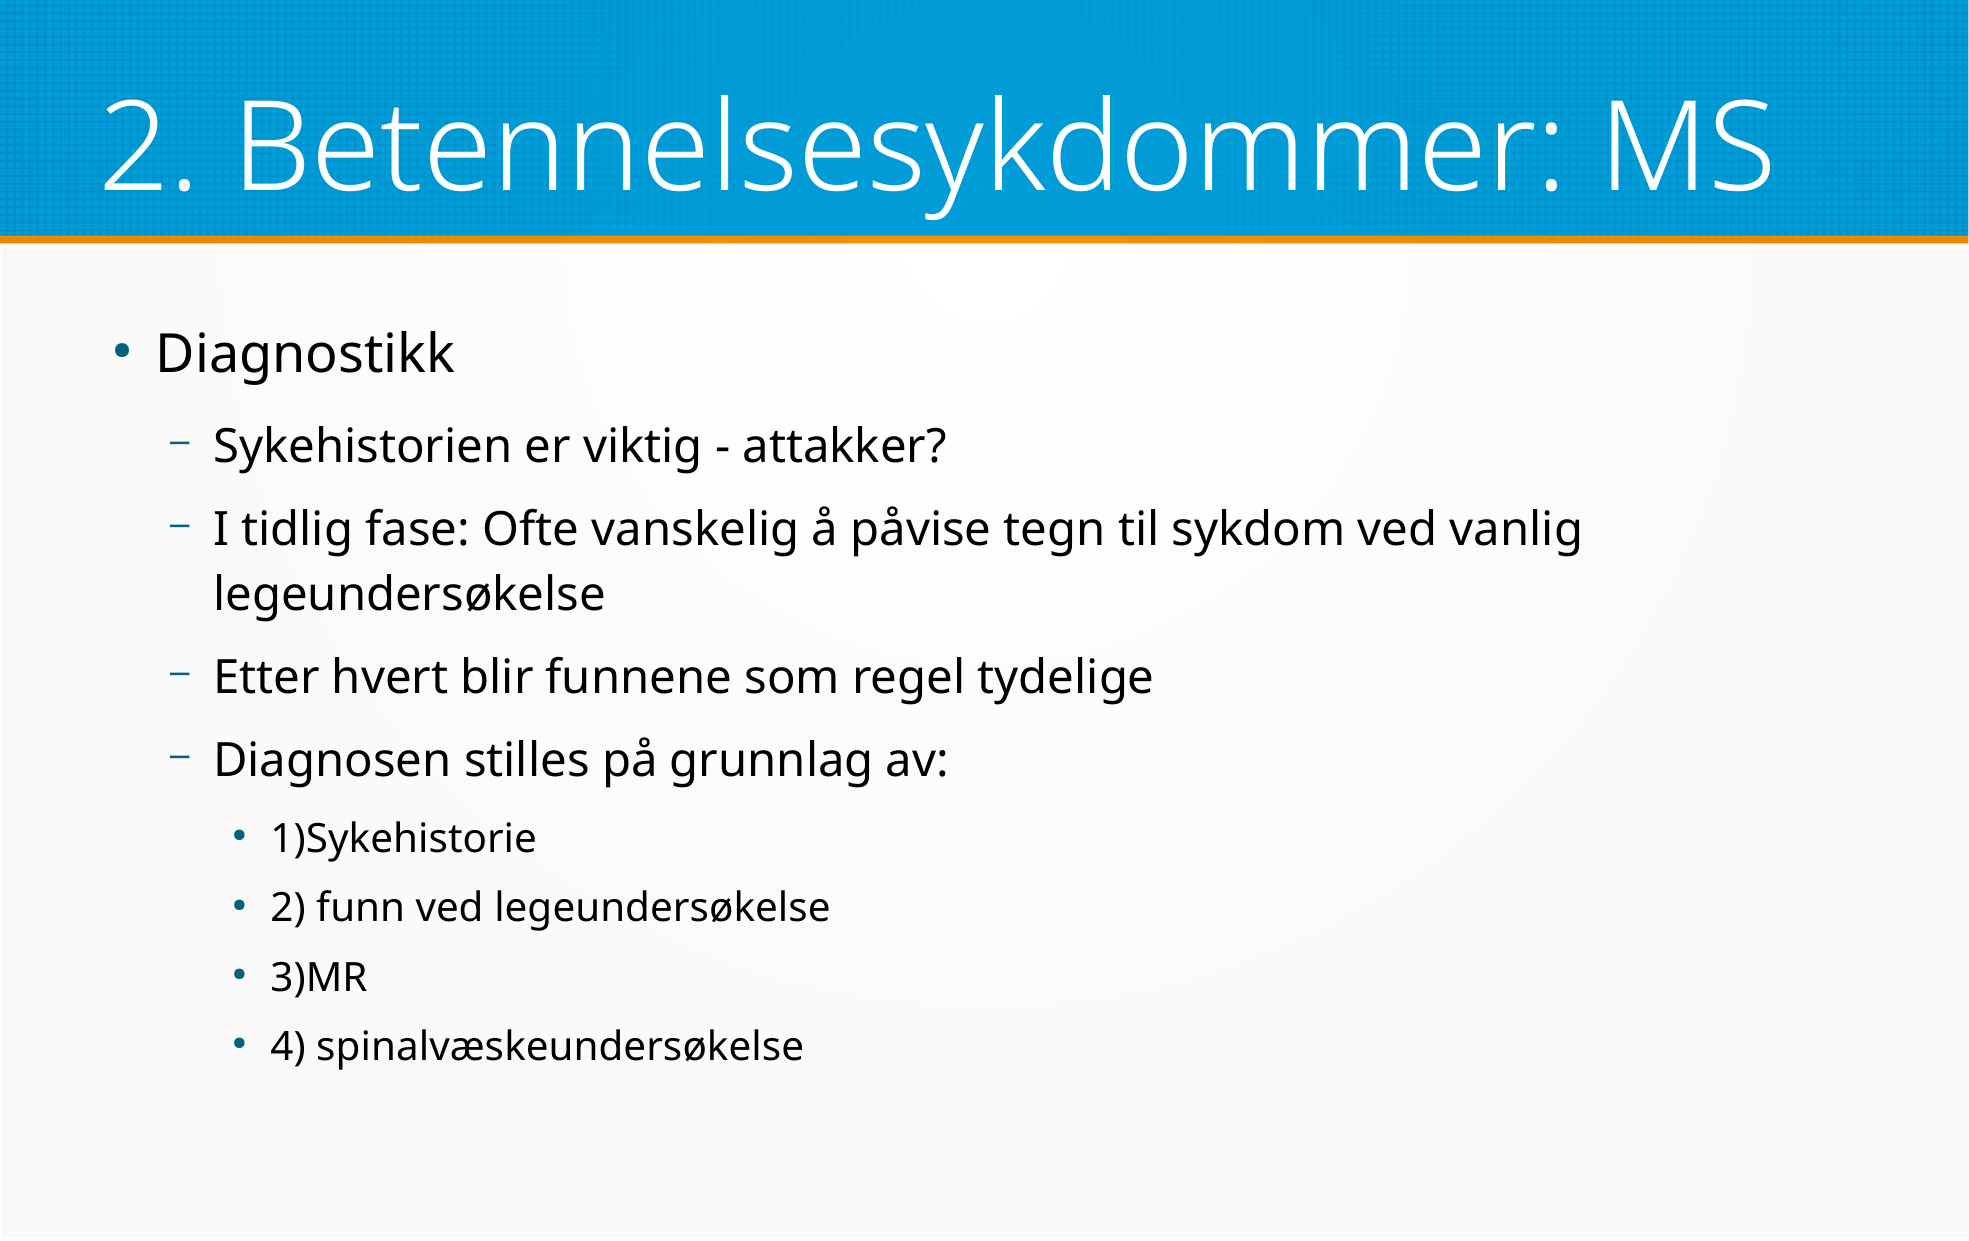

# 2. Betennelsesykdommer: MS
Diagnostikk
Sykehistorien er viktig - attakker?
I tidlig fase: Ofte vanskelig å påvise tegn til sykdom ved vanlig legeundersøkelse
Etter hvert blir funnene som regel tydelige
Diagnosen stilles på grunnlag av:
1)Sykehistorie
2) funn ved legeundersøkelse
3)MR
4) spinalvæskeundersøkelse